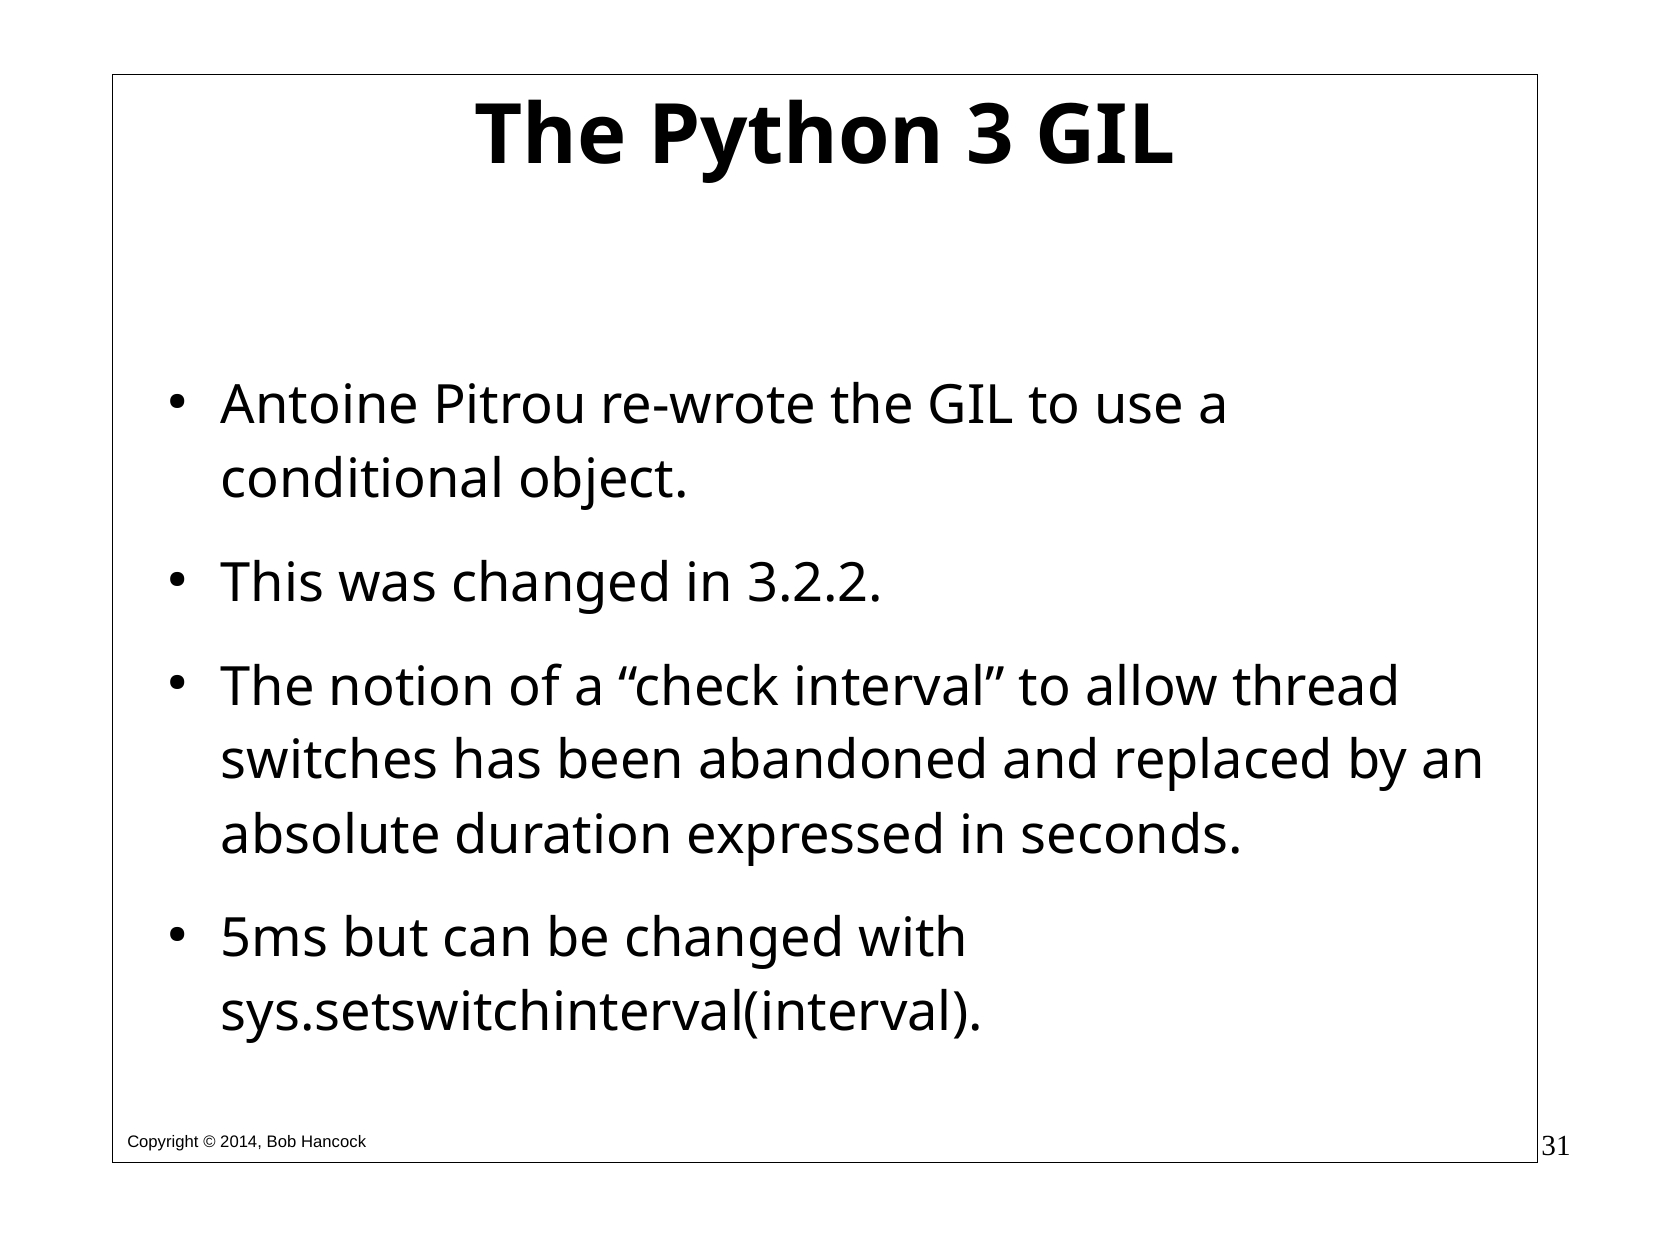

# The Python 3 GIL
Antoine Pitrou re-wrote the GIL to use a conditional object.
This was changed in 3.2.2.
The notion of a “check interval” to allow thread switches has been abandoned and replaced by an absolute duration expressed in seconds.
5ms but can be changed with sys.setswitchinterval(interval).
Copyright © 2014, Bob Hancock
31